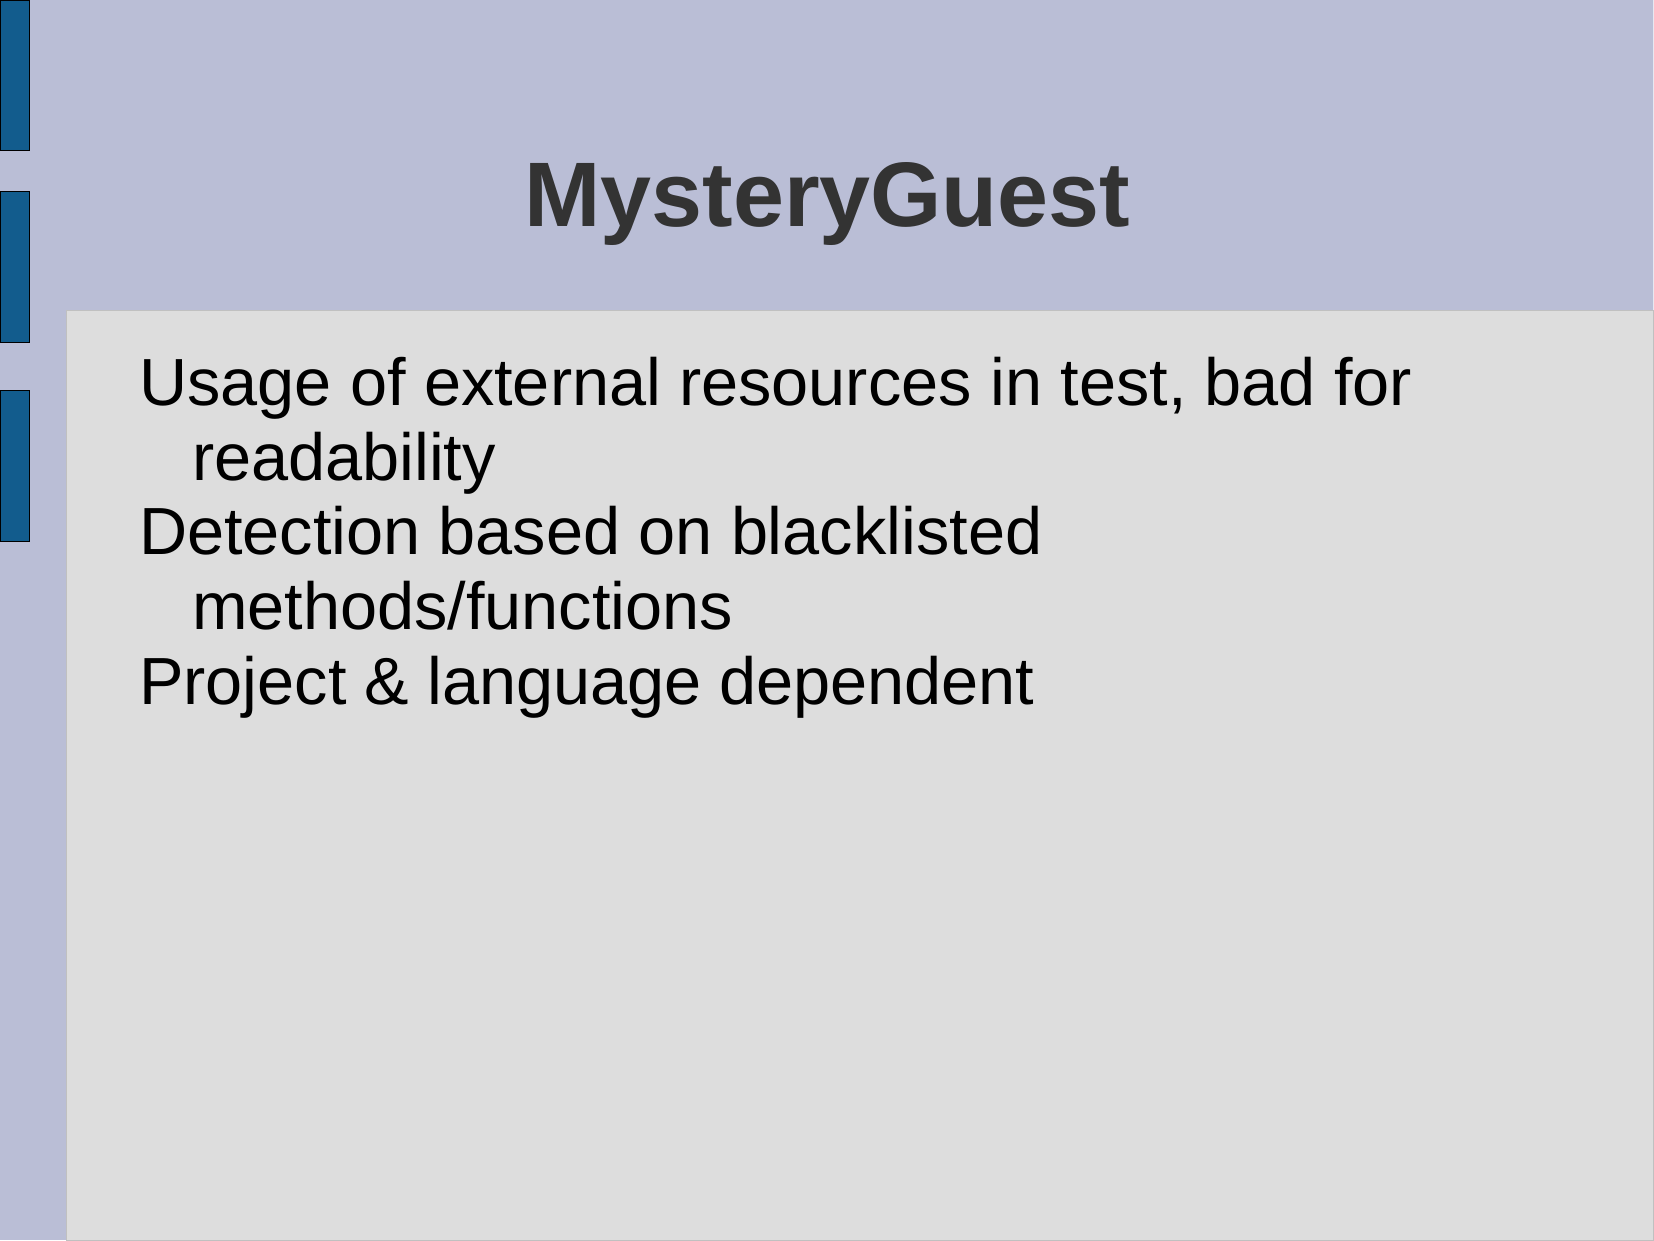

# MysteryGuest
Usage of external resources in test, bad for readability
Detection based on blacklisted methods/functions
Project & language dependent